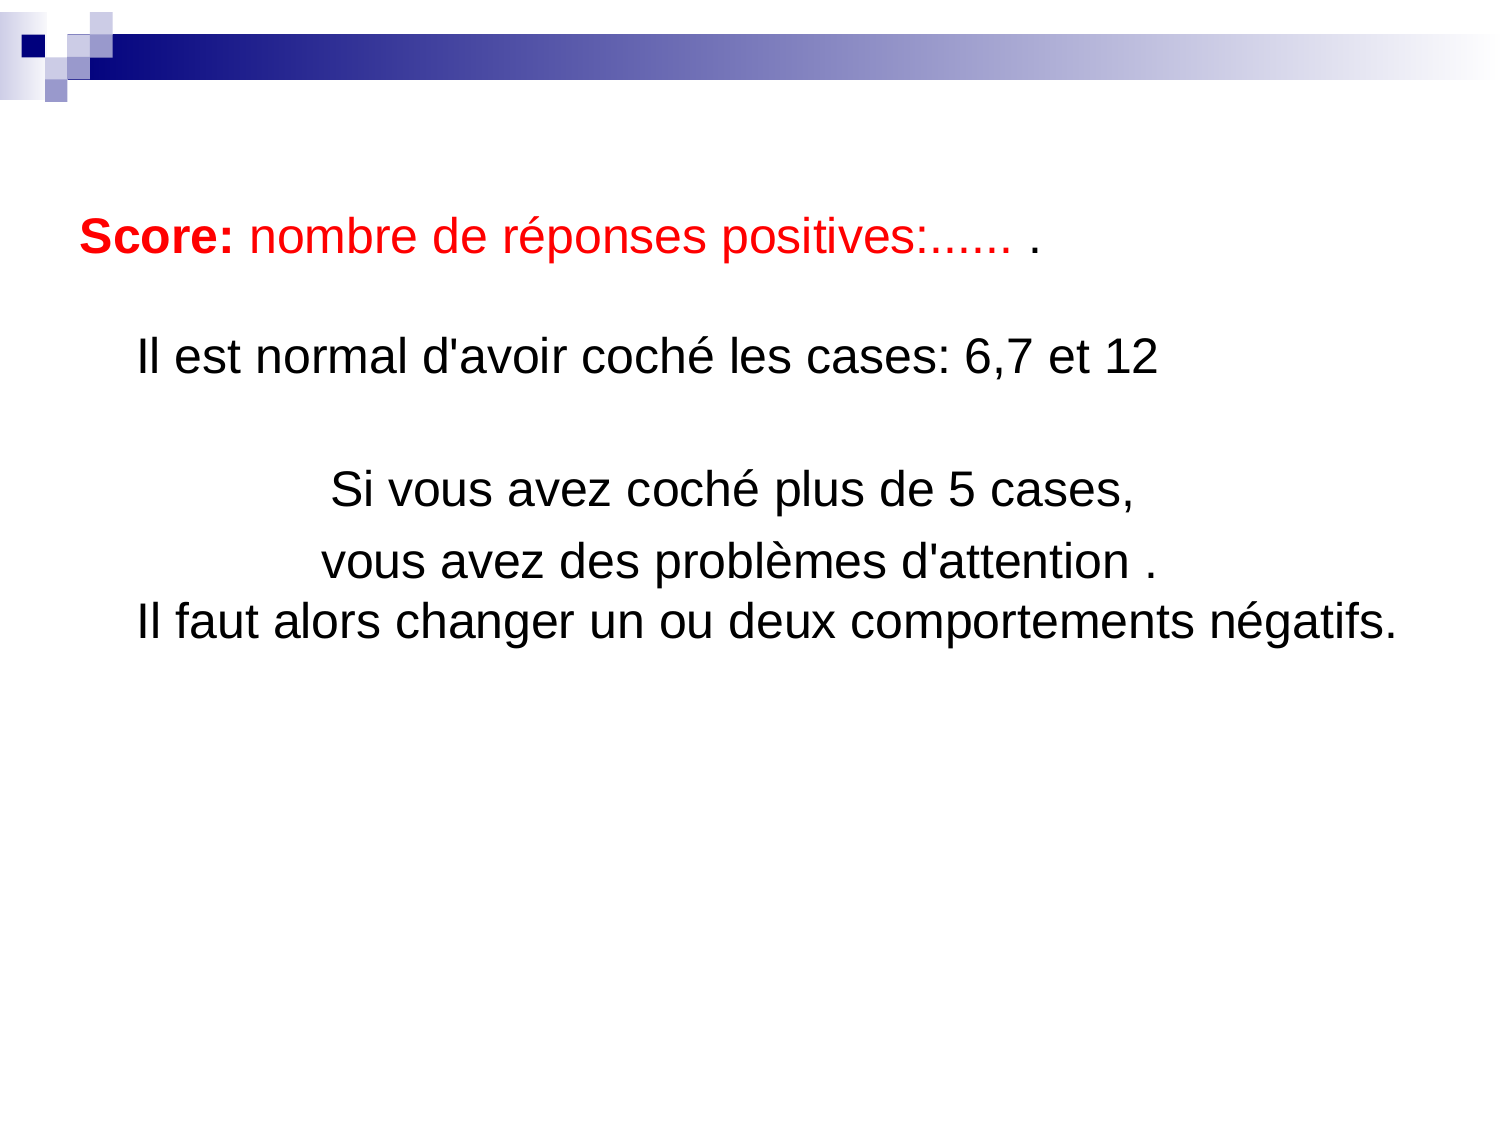

# Score: nombre de réponses positives:...... . Il est normal d'avoir coché les cases: 6,7 et 12
Si vous avez coché plus de 5 cases,
vous avez des problèmes d'attention .
Il faut alors changer un ou deux comportements négatifs.